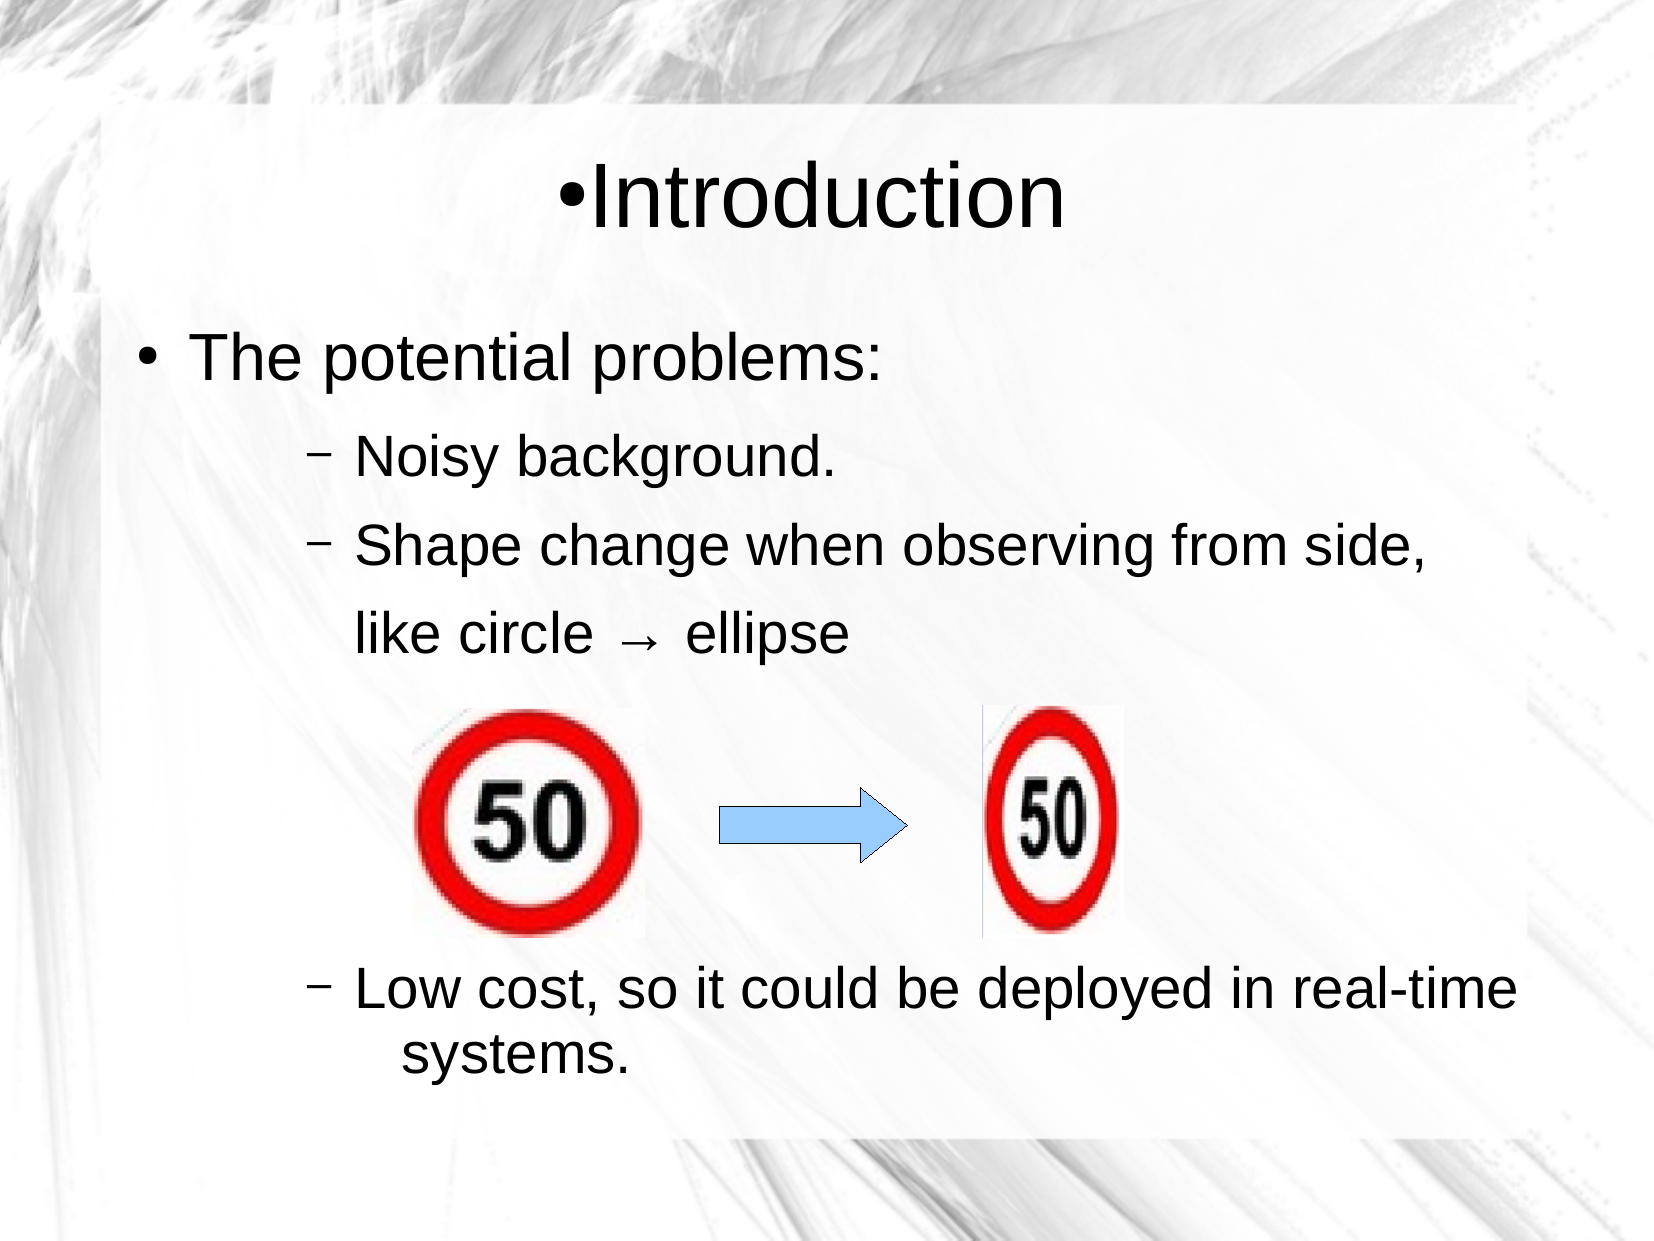

# Introduction
The potential problems:
Noisy background.
Shape change when observing from side,
like circle → ellipse
Low cost, so it could be deployed in real-time systems.